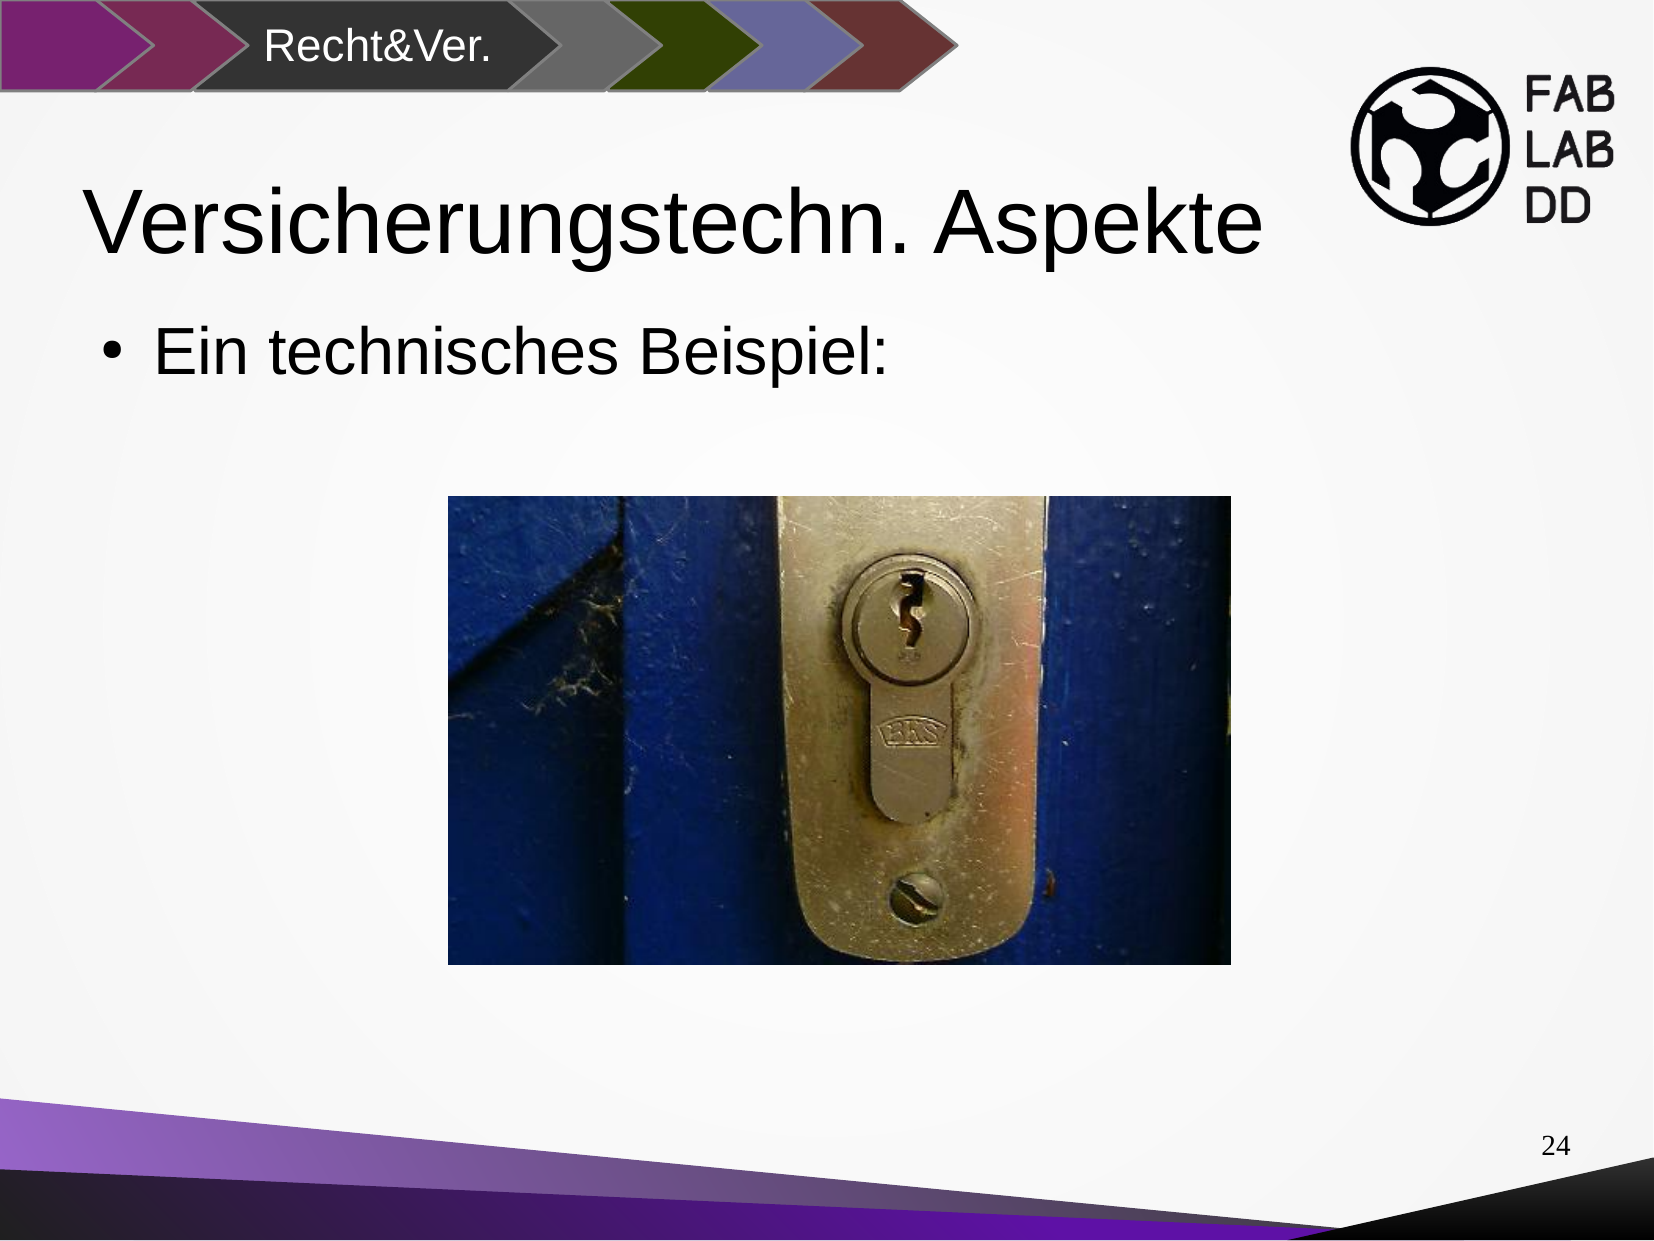

Recht&Ver.
# Versicherungstechn. Aspekte
Ein technisches Beispiel: